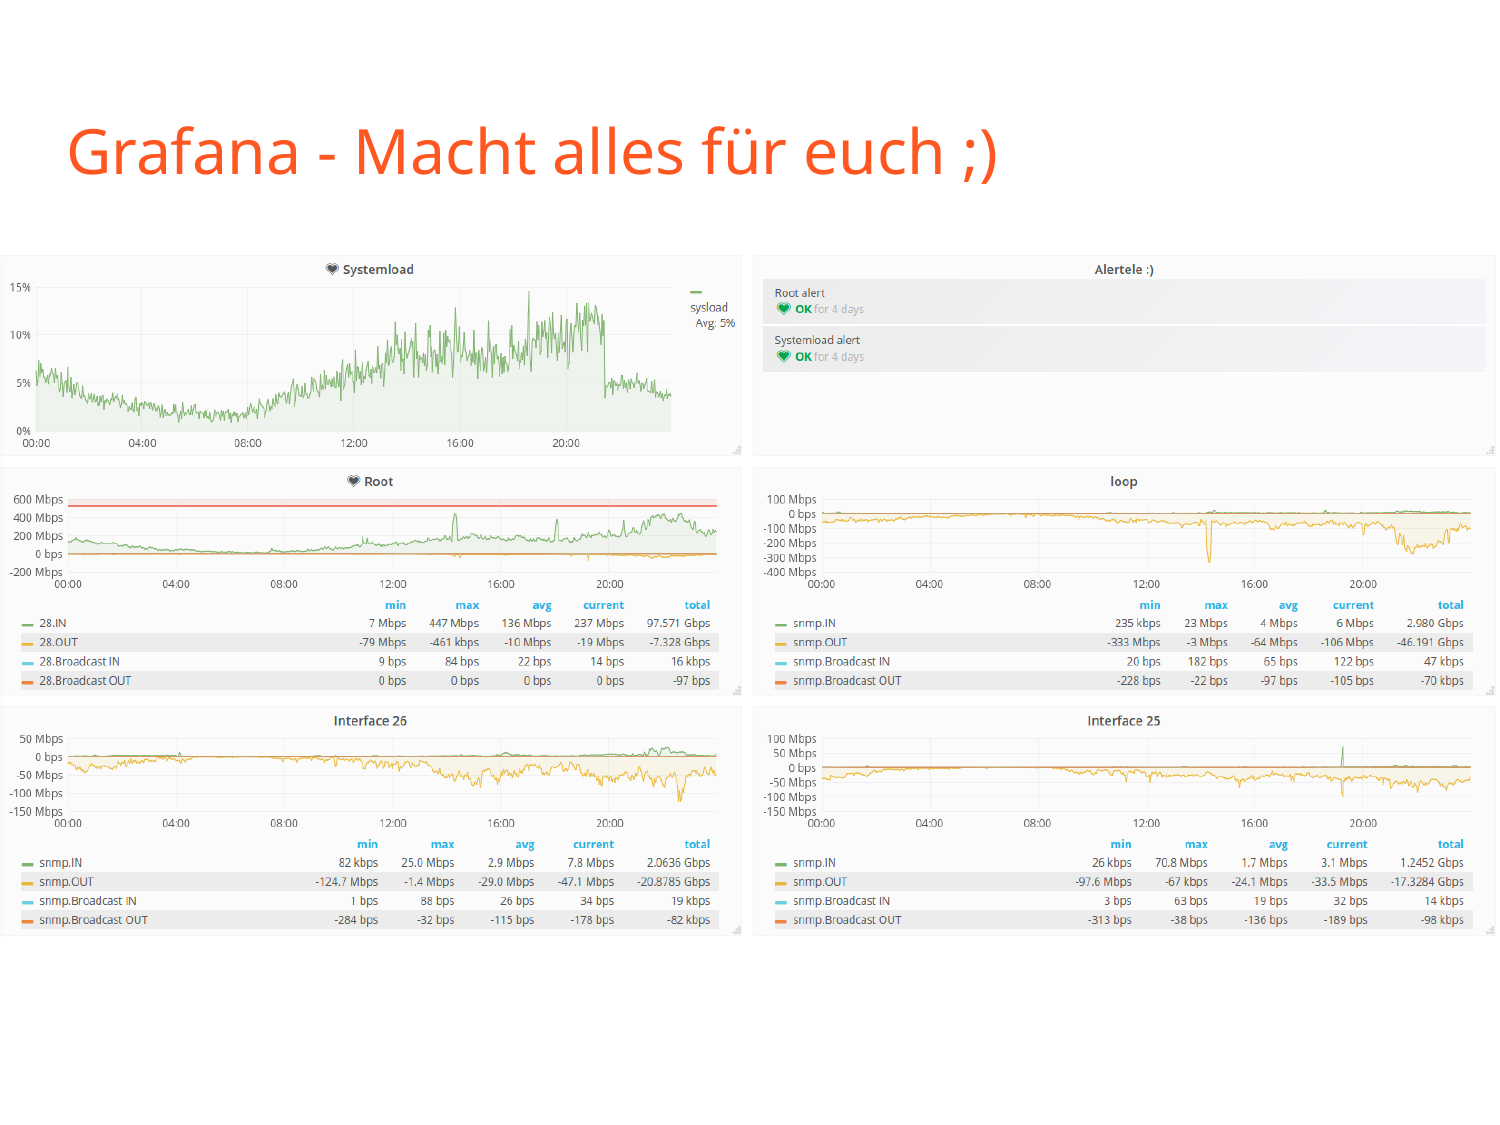

# Grafana - Macht alles für euch ;)